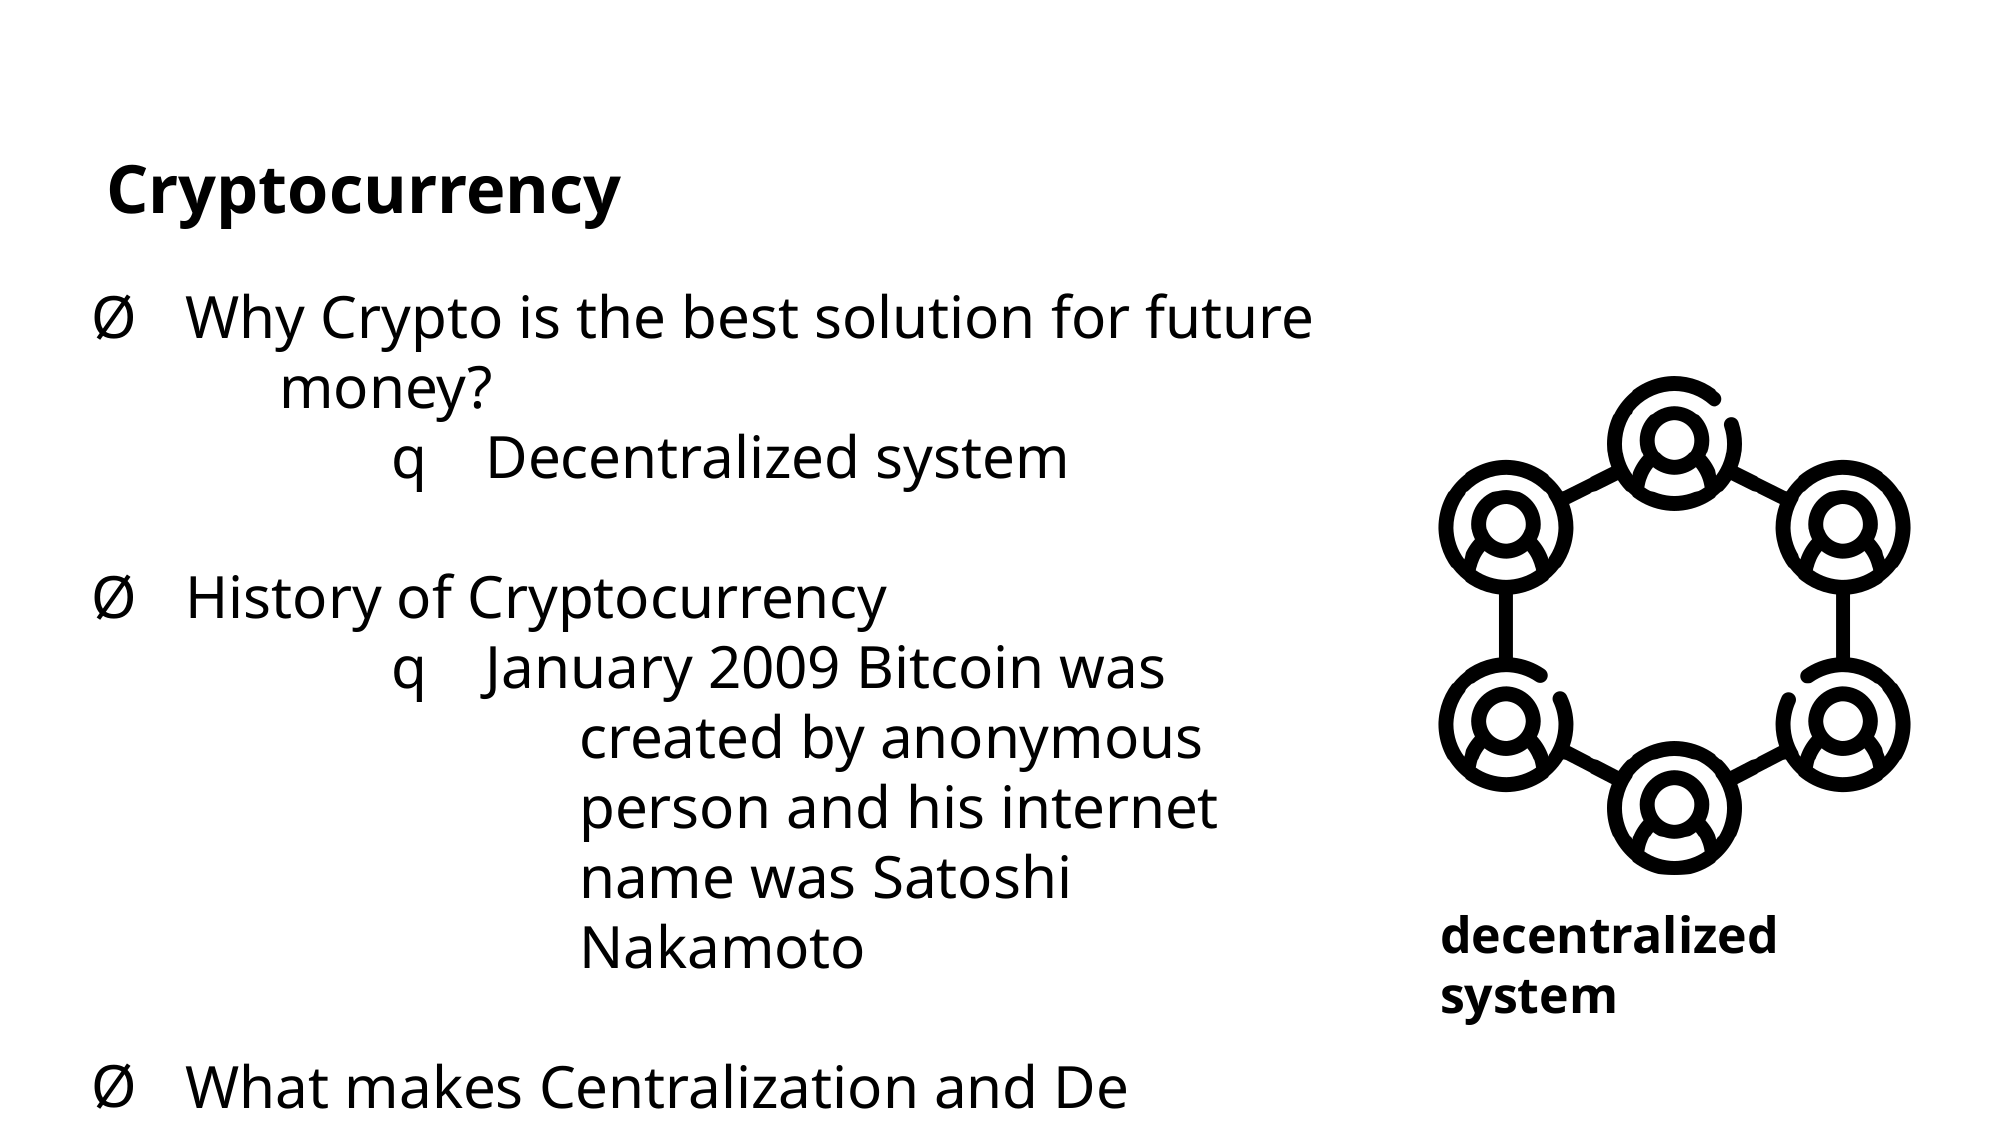

Cryptocurrency
Why Crypto is the best solution for future money?
Decentralized system
History of Cryptocurrency
January 2009 Bitcoin was created by anonymous person and his internet name was Satoshi Nakamoto
What makes Centralization and De Centralization differ?
decentralized system